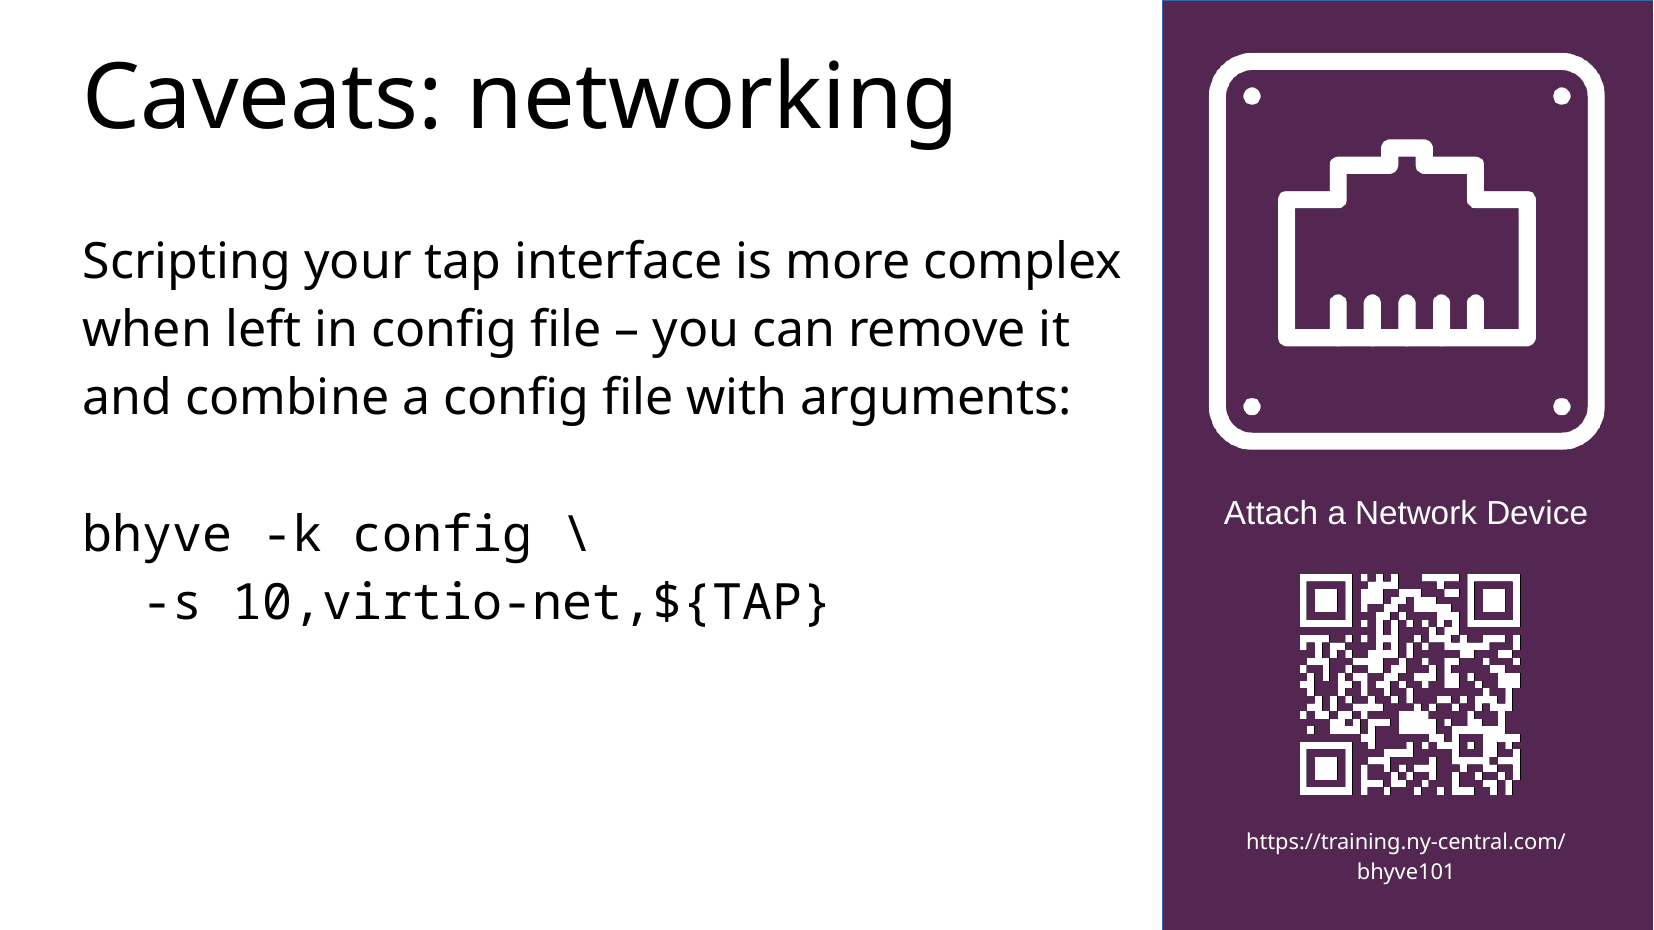

# Caveats: networking
Scripting your tap interface is more complex when left in config file – you can remove it and combine a config file with arguments:
bhyve -k config \
 -s 10,virtio-net,${TAP}
Attach a Network Device
https://training.ny-central.com/bhyve101